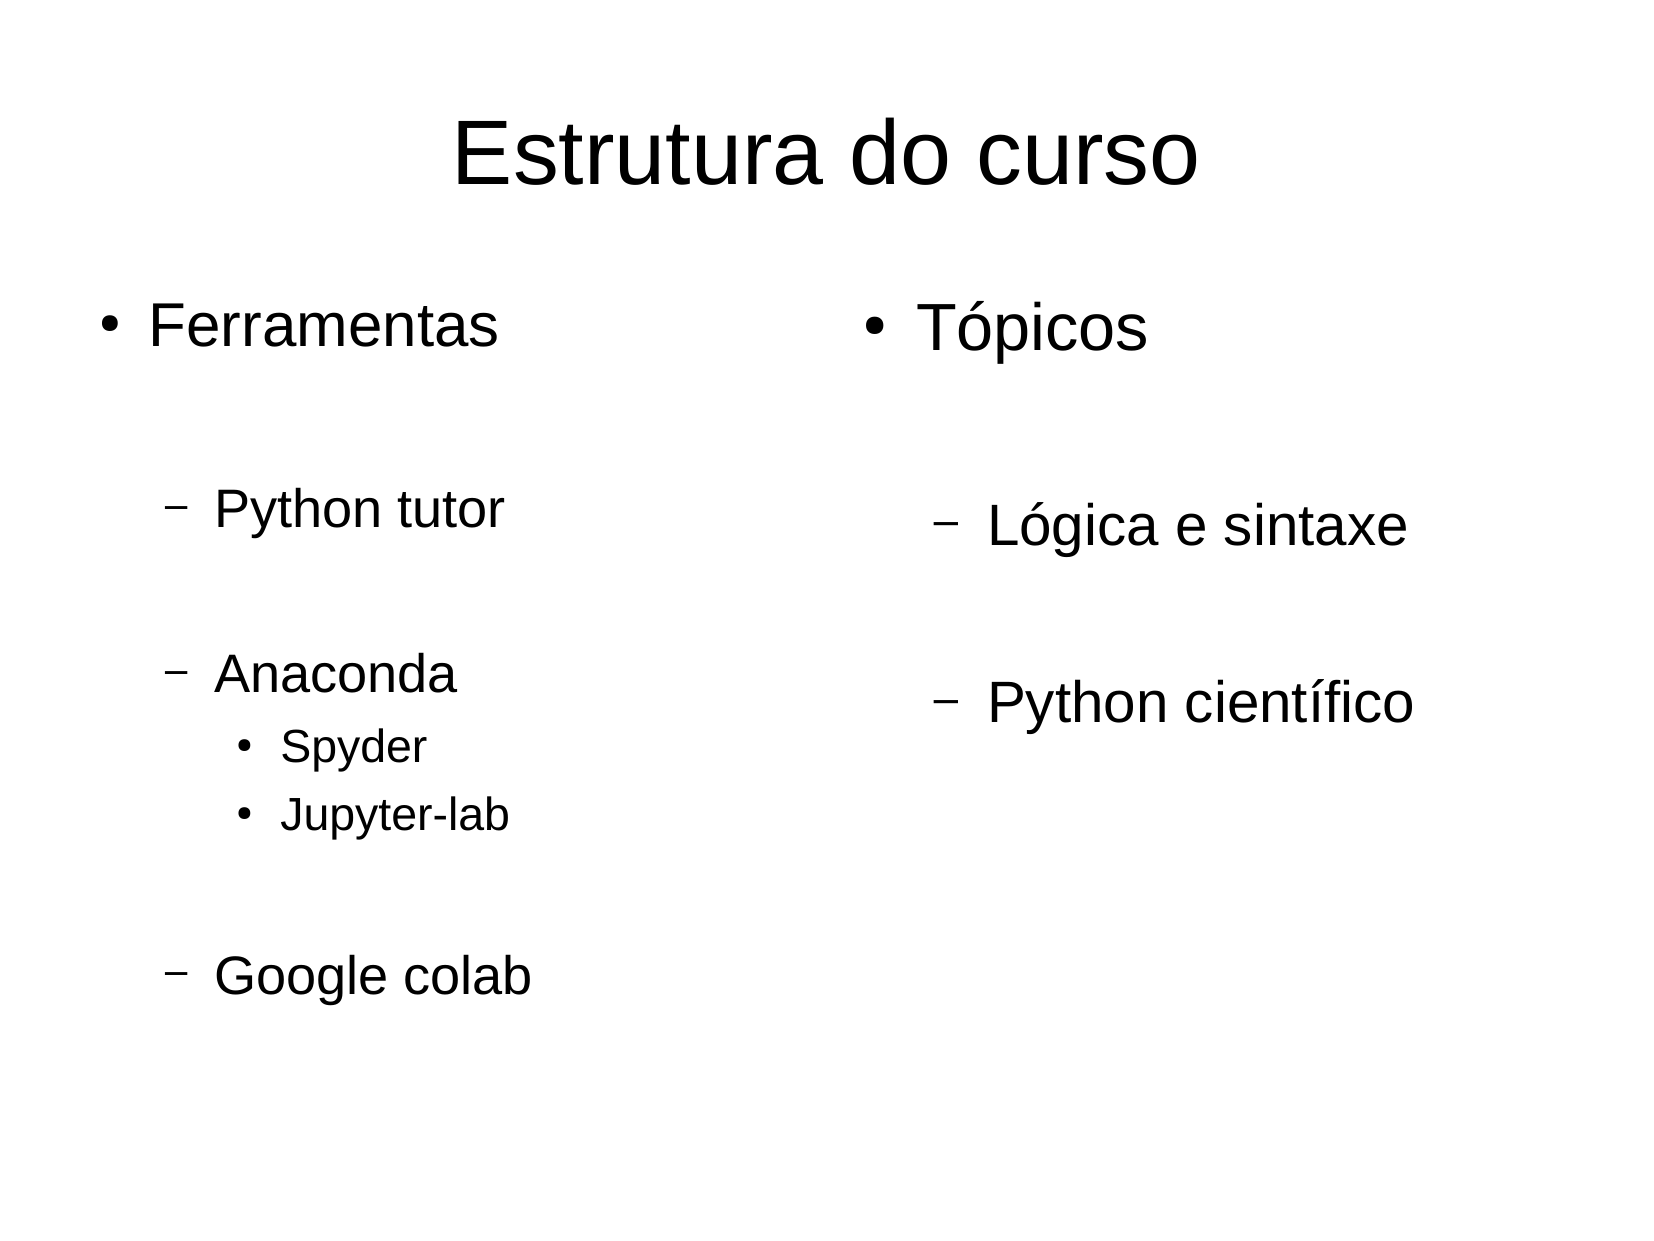

# Estrutura do curso
Ferramentas
Python tutor
Anaconda
Spyder
Jupyter-lab
Google colab
Tópicos
Lógica e sintaxe
Python científico